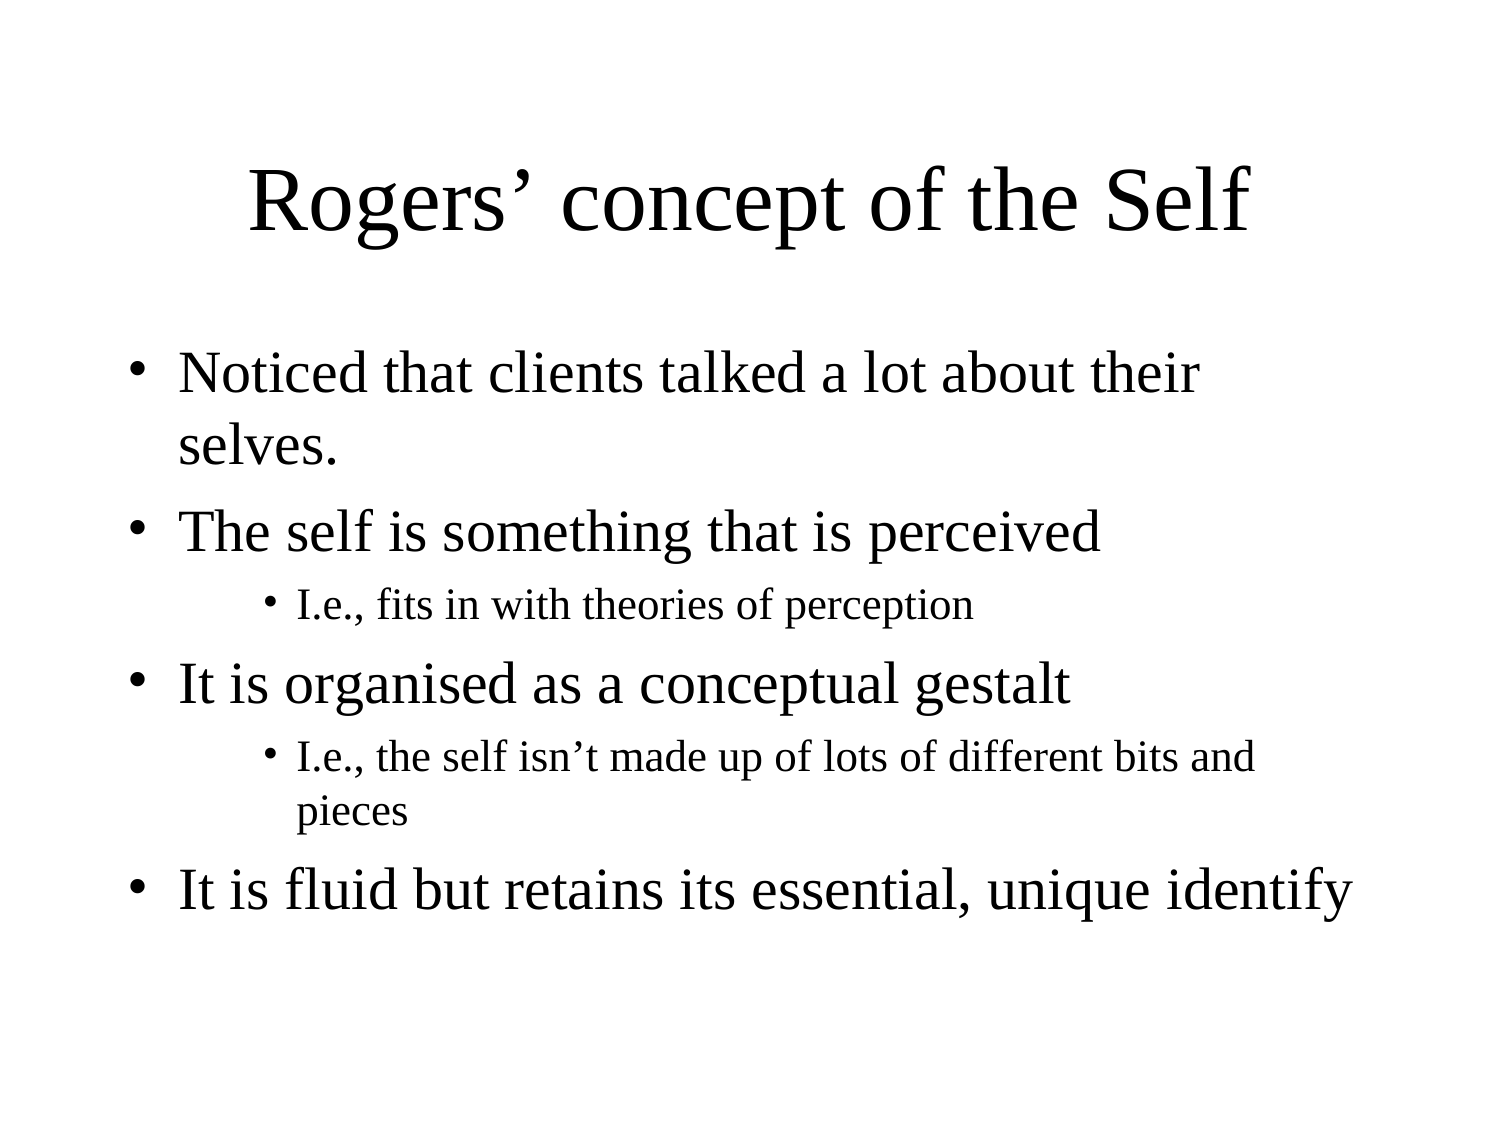

# Rogers’ concept of the Self
Noticed that clients talked a lot about their selves.
The self is something that is perceived
I.e., fits in with theories of perception
It is organised as a conceptual gestalt
I.e., the self isn’t made up of lots of different bits and pieces
It is fluid but retains its essential, unique identify